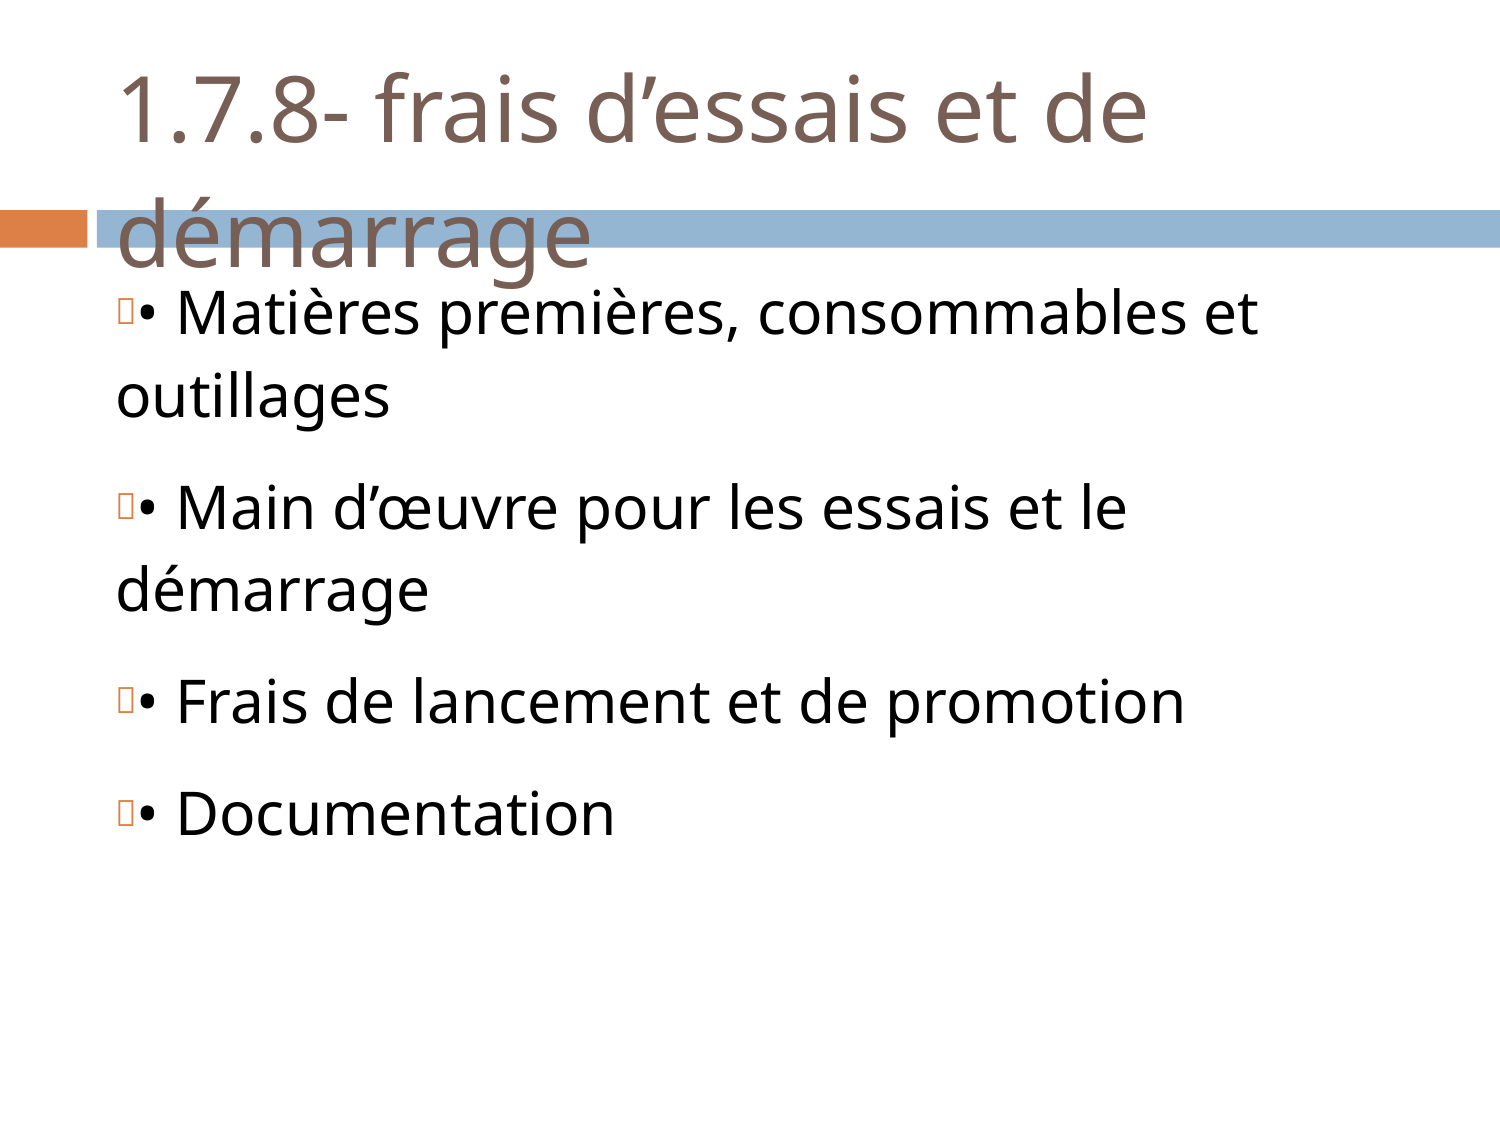

# 1.7.8- frais d’essais et de démarrage
• Matières premières, consommables et outillages
• Main d’œuvre pour les essais et le démarrage
• Frais de lancement et de promotion
• Documentation